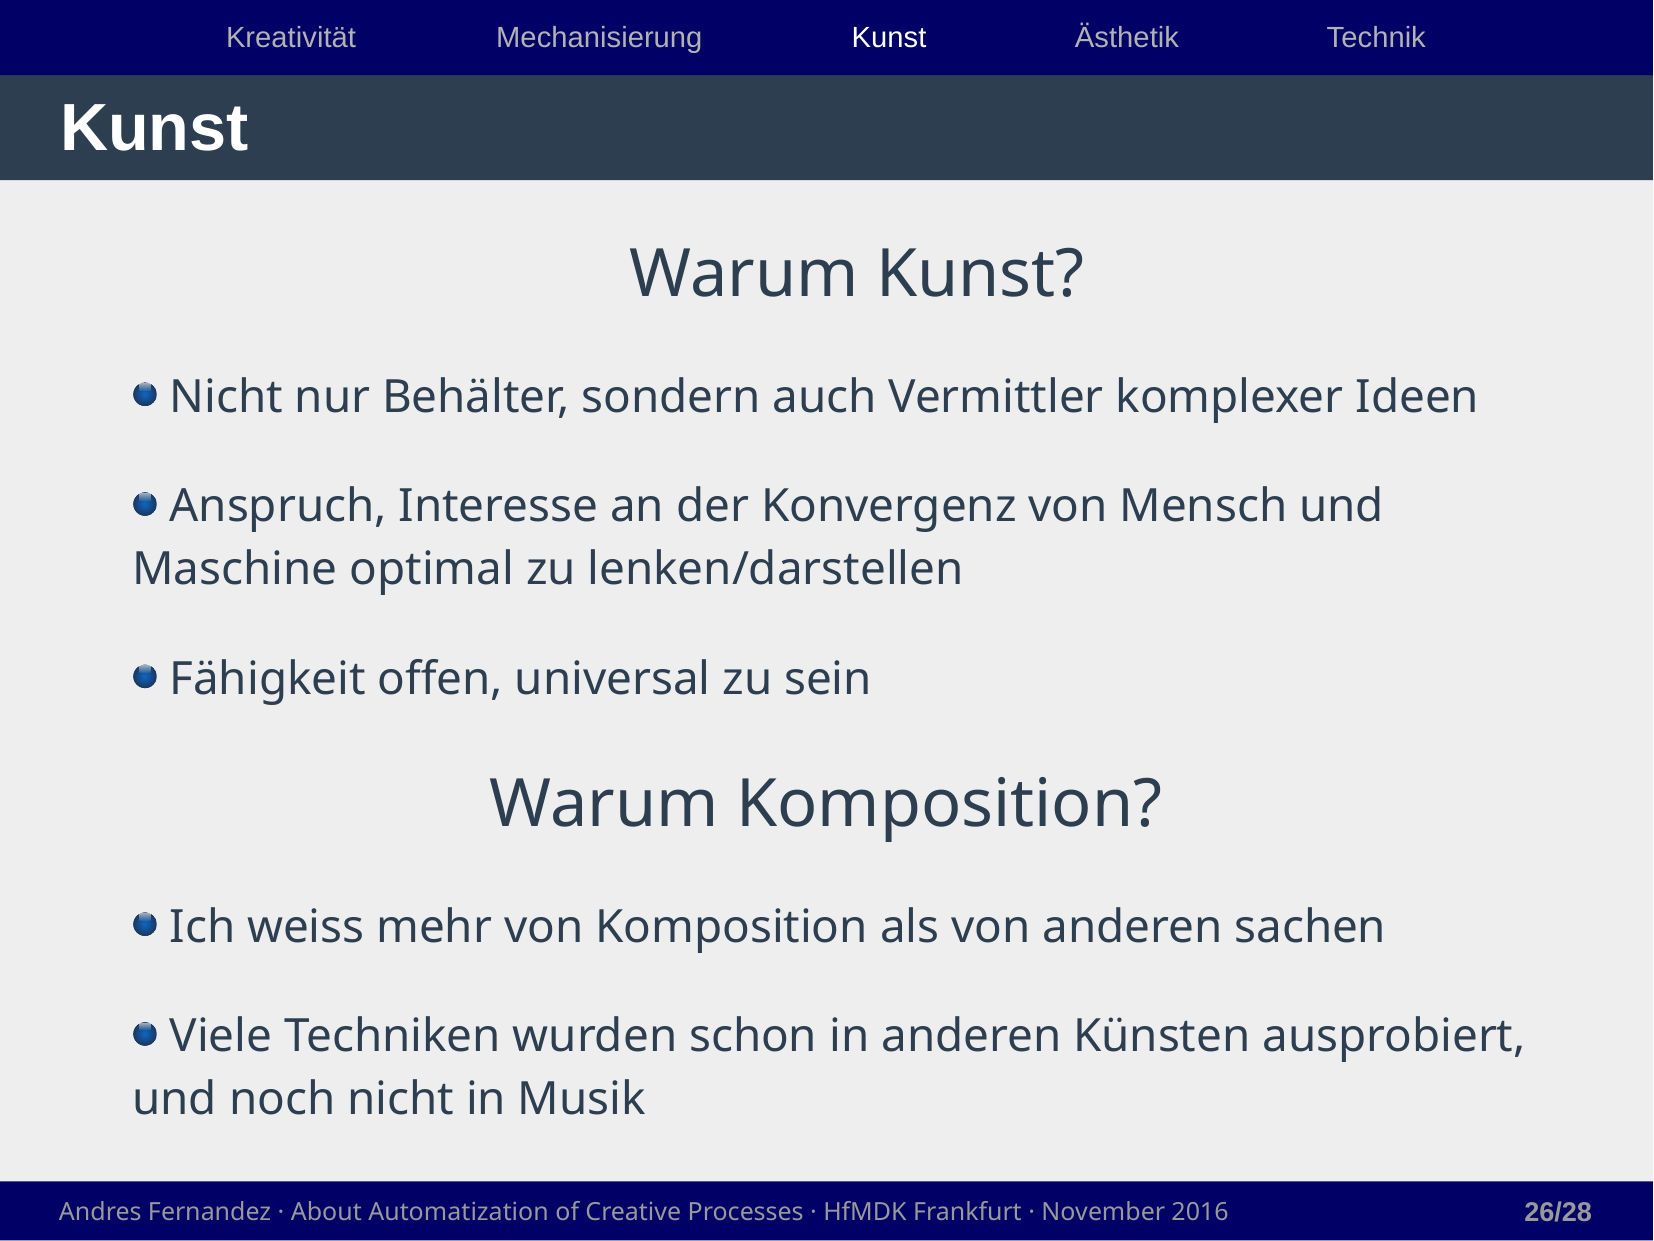

Kreativität Mechanisierung Kunst Ästhetik Technik
# Kunst
Warum Kunst?
 Nicht nur Behälter, sondern auch Vermittler komplexer Ideen
 Anspruch, Interesse an der Konvergenz von Mensch und Maschine optimal zu lenken/darstellen
 Fähigkeit offen, universal zu sein
Warum Komposition?
 Ich weiss mehr von Komposition als von anderen sachen
 Viele Techniken wurden schon in anderen Künsten ausprobiert, und noch nicht in Musik